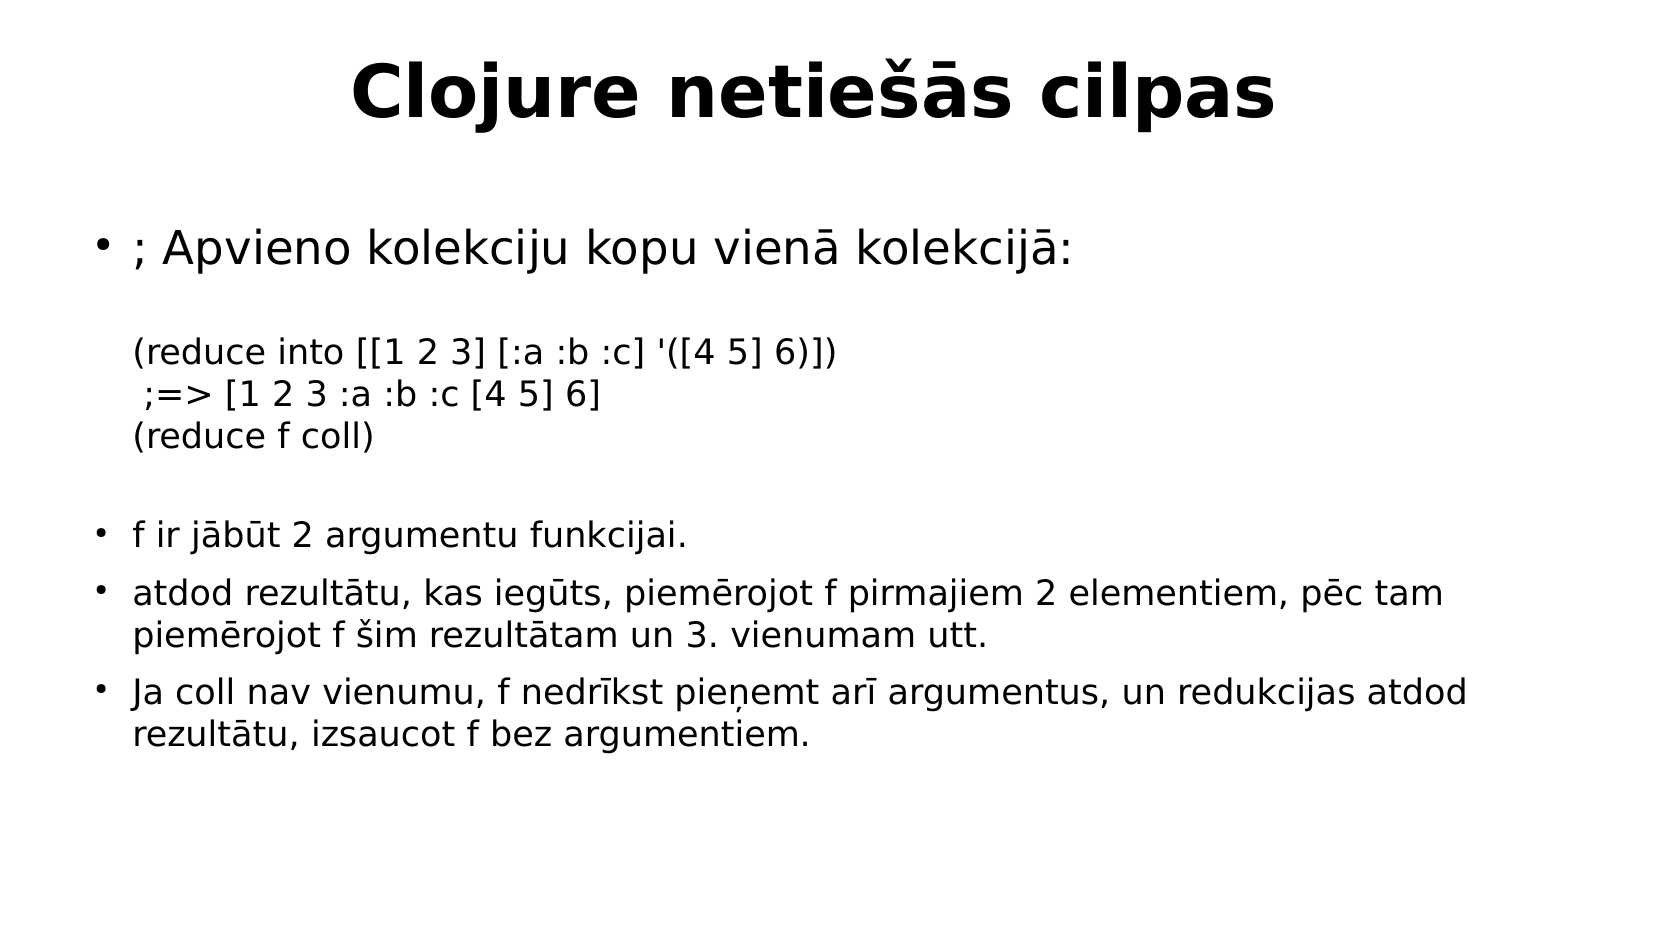

# Clojure netiešās cilpas
; Apvieno kolekciju kopu vienā kolekcijā:
(reduce into [[1 2 3] [:a :b :c] '([4 5] 6)])
 ;=> [1 2 3 :a :b :c [4 5] 6]
(reduce f coll)
f ir jābūt 2 argumentu funkcijai.
atdod rezultātu, kas iegūts, piemērojot f pirmajiem 2 elementiem, pēc tam piemērojot f šim rezultātam un 3. vienumam utt.
Ja coll nav vienumu, f nedrīkst pieņemt arī argumentus, un redukcijas atdod rezultātu, izsaucot f bez argumentiem.